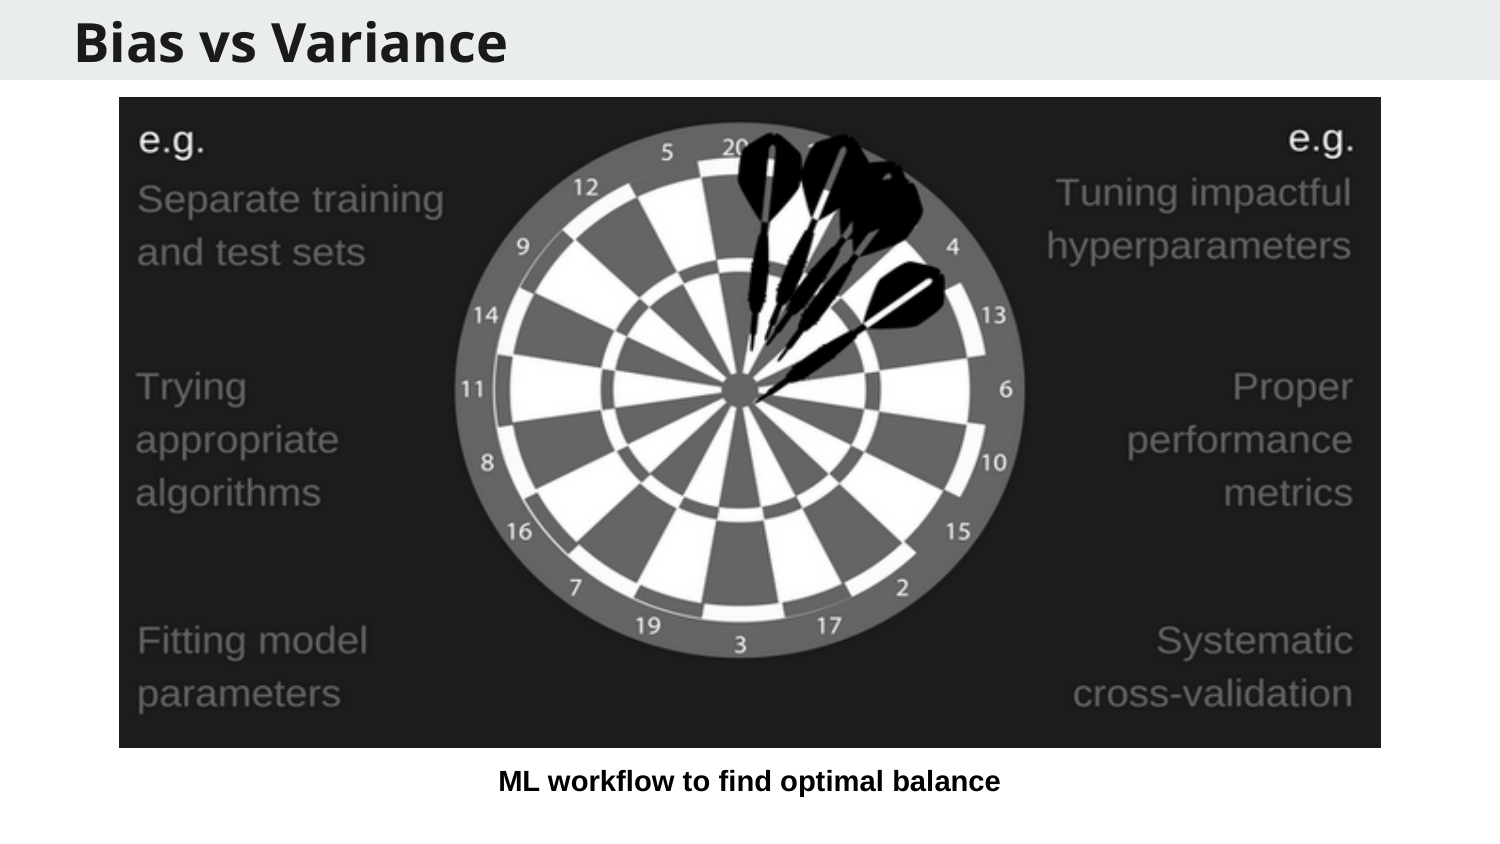

# Bias vs Variance
ML workflow to find optimal balance